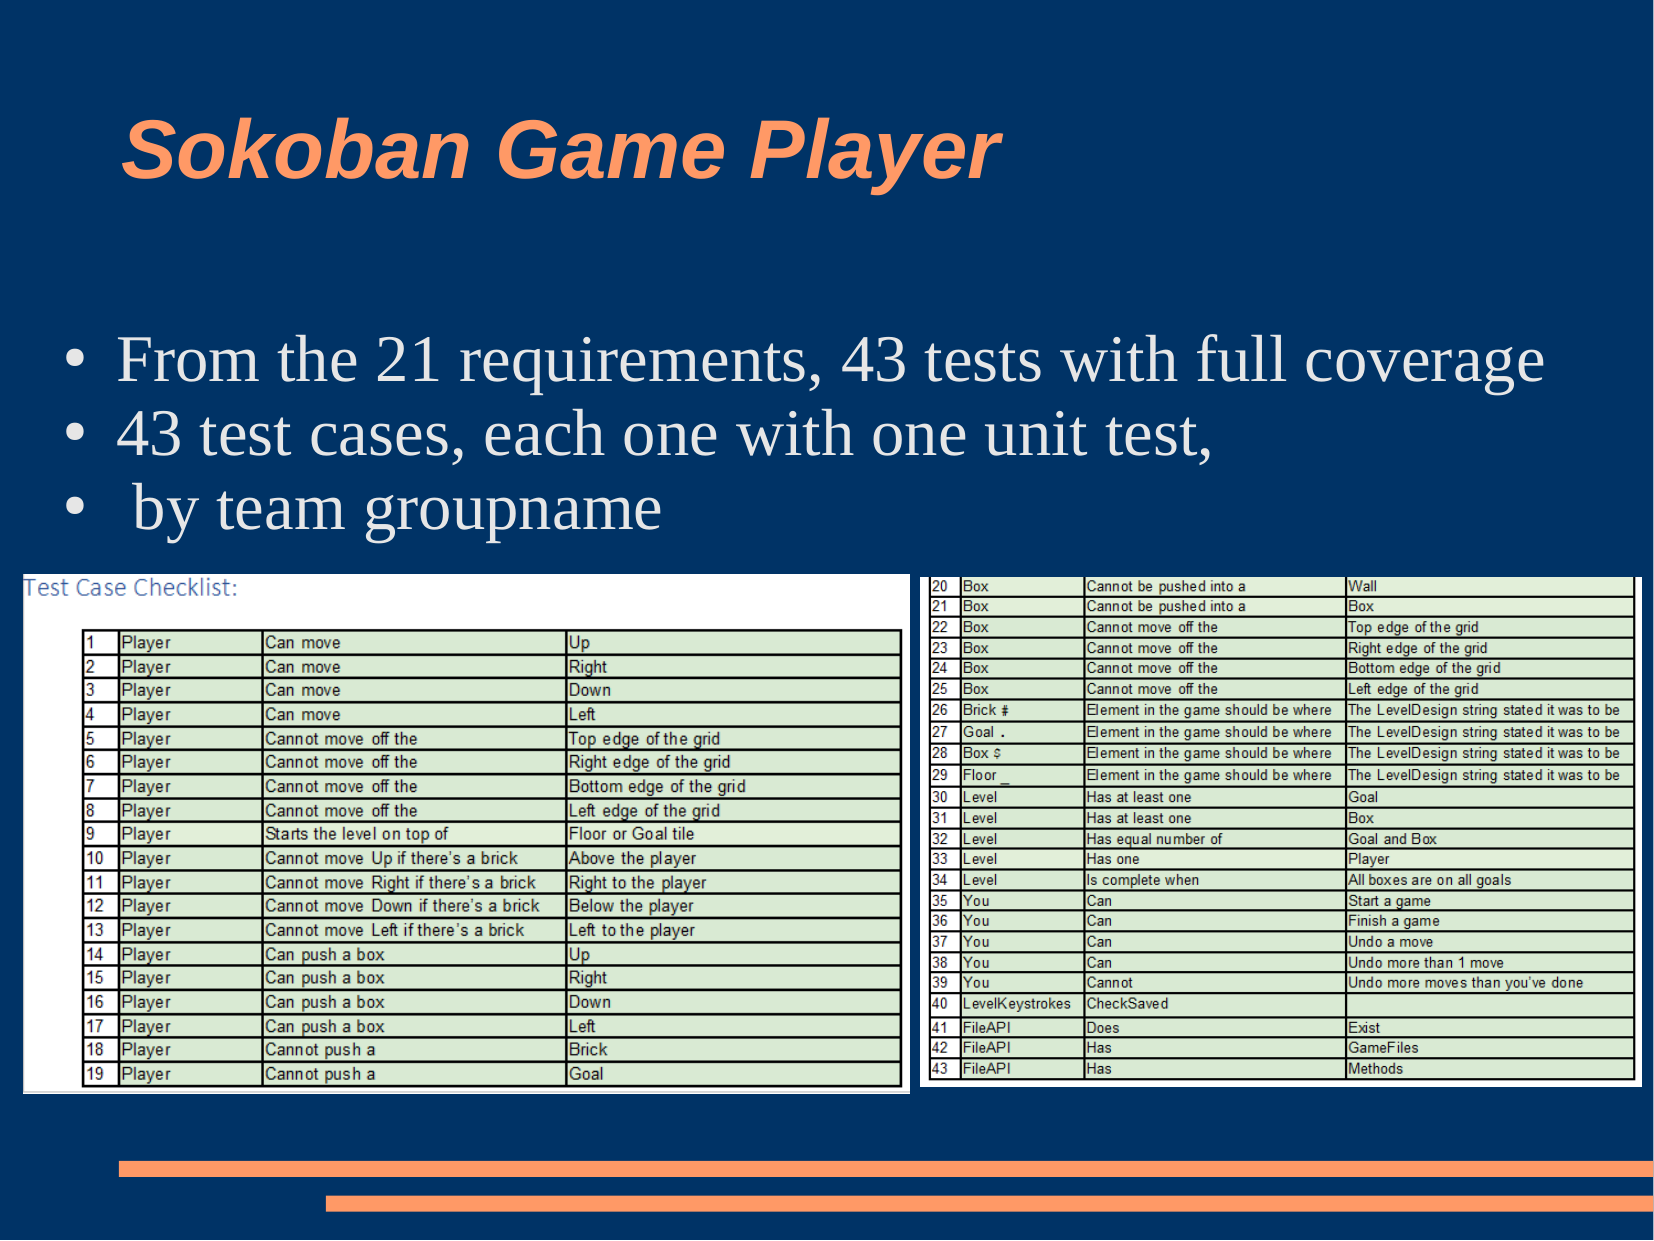

# Sokoban Game Player
From the 21 requirements, 43 tests with full coverage
43 test cases, each one with one unit test,
 by team groupname